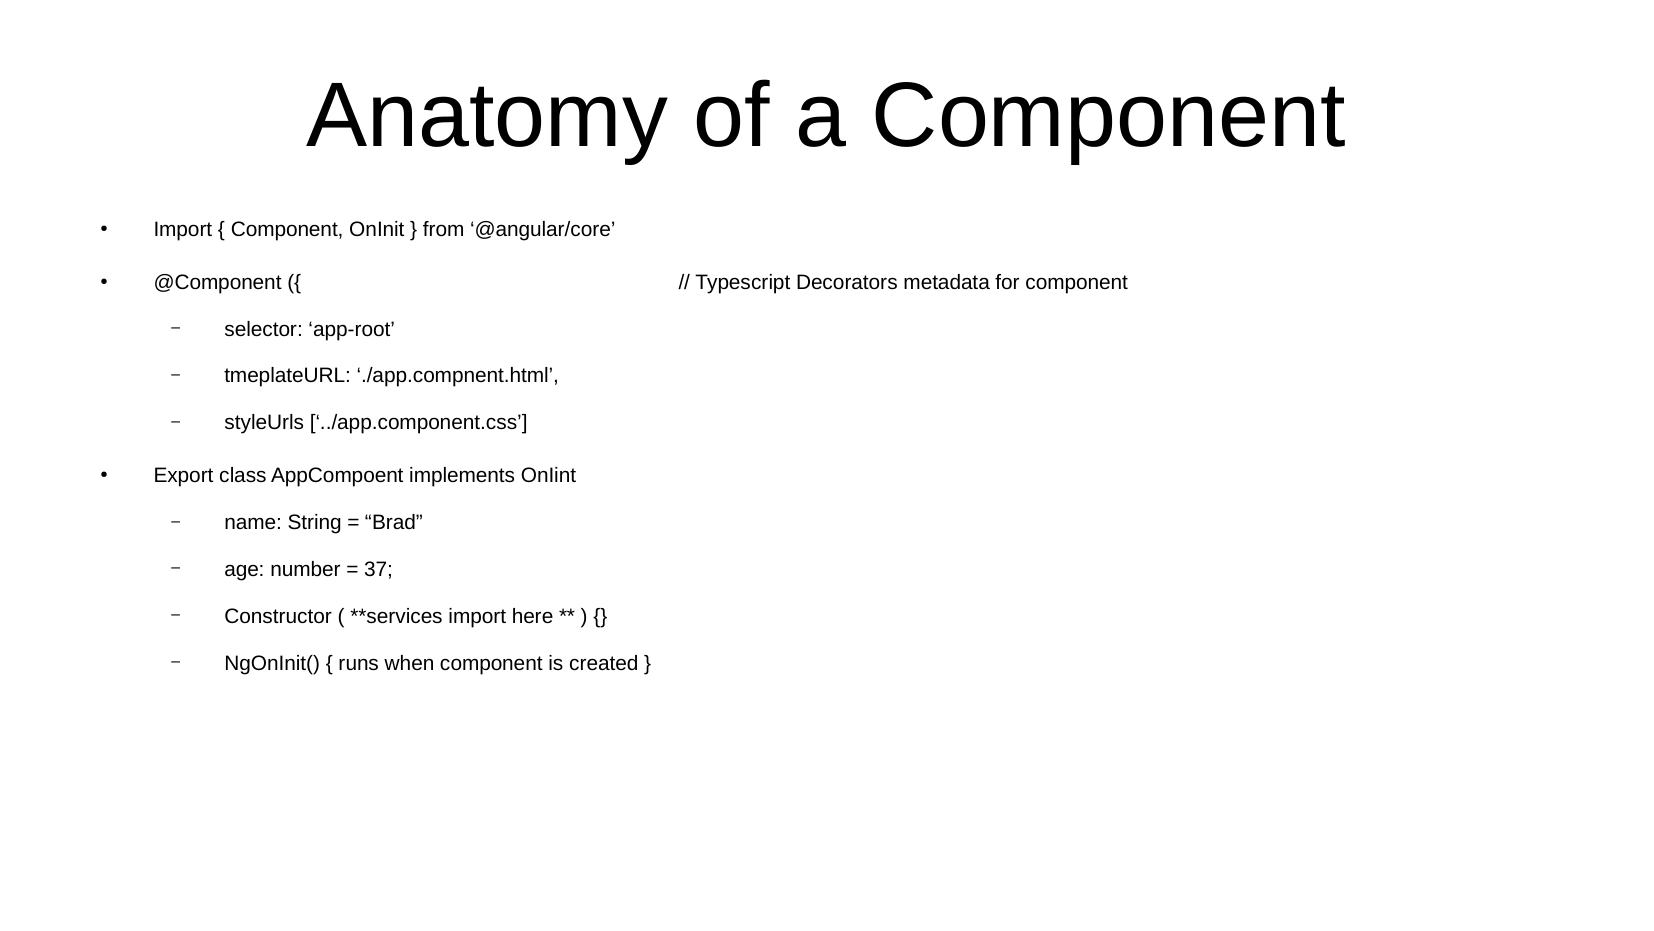

# Anatomy of a Component
Import { Component, OnInit } from ‘@angular/core’
@Component ({						// Typescript Decorators metadata for component
selector: ‘app-root’
tmeplateURL: ‘./app.compnent.html’,
styleUrls [‘../app.component.css’]
Export class AppCompoent implements OnIint
name: String = “Brad”
age: number = 37;
Constructor ( **services import here ** ) {}
NgOnInit() { runs when component is created }